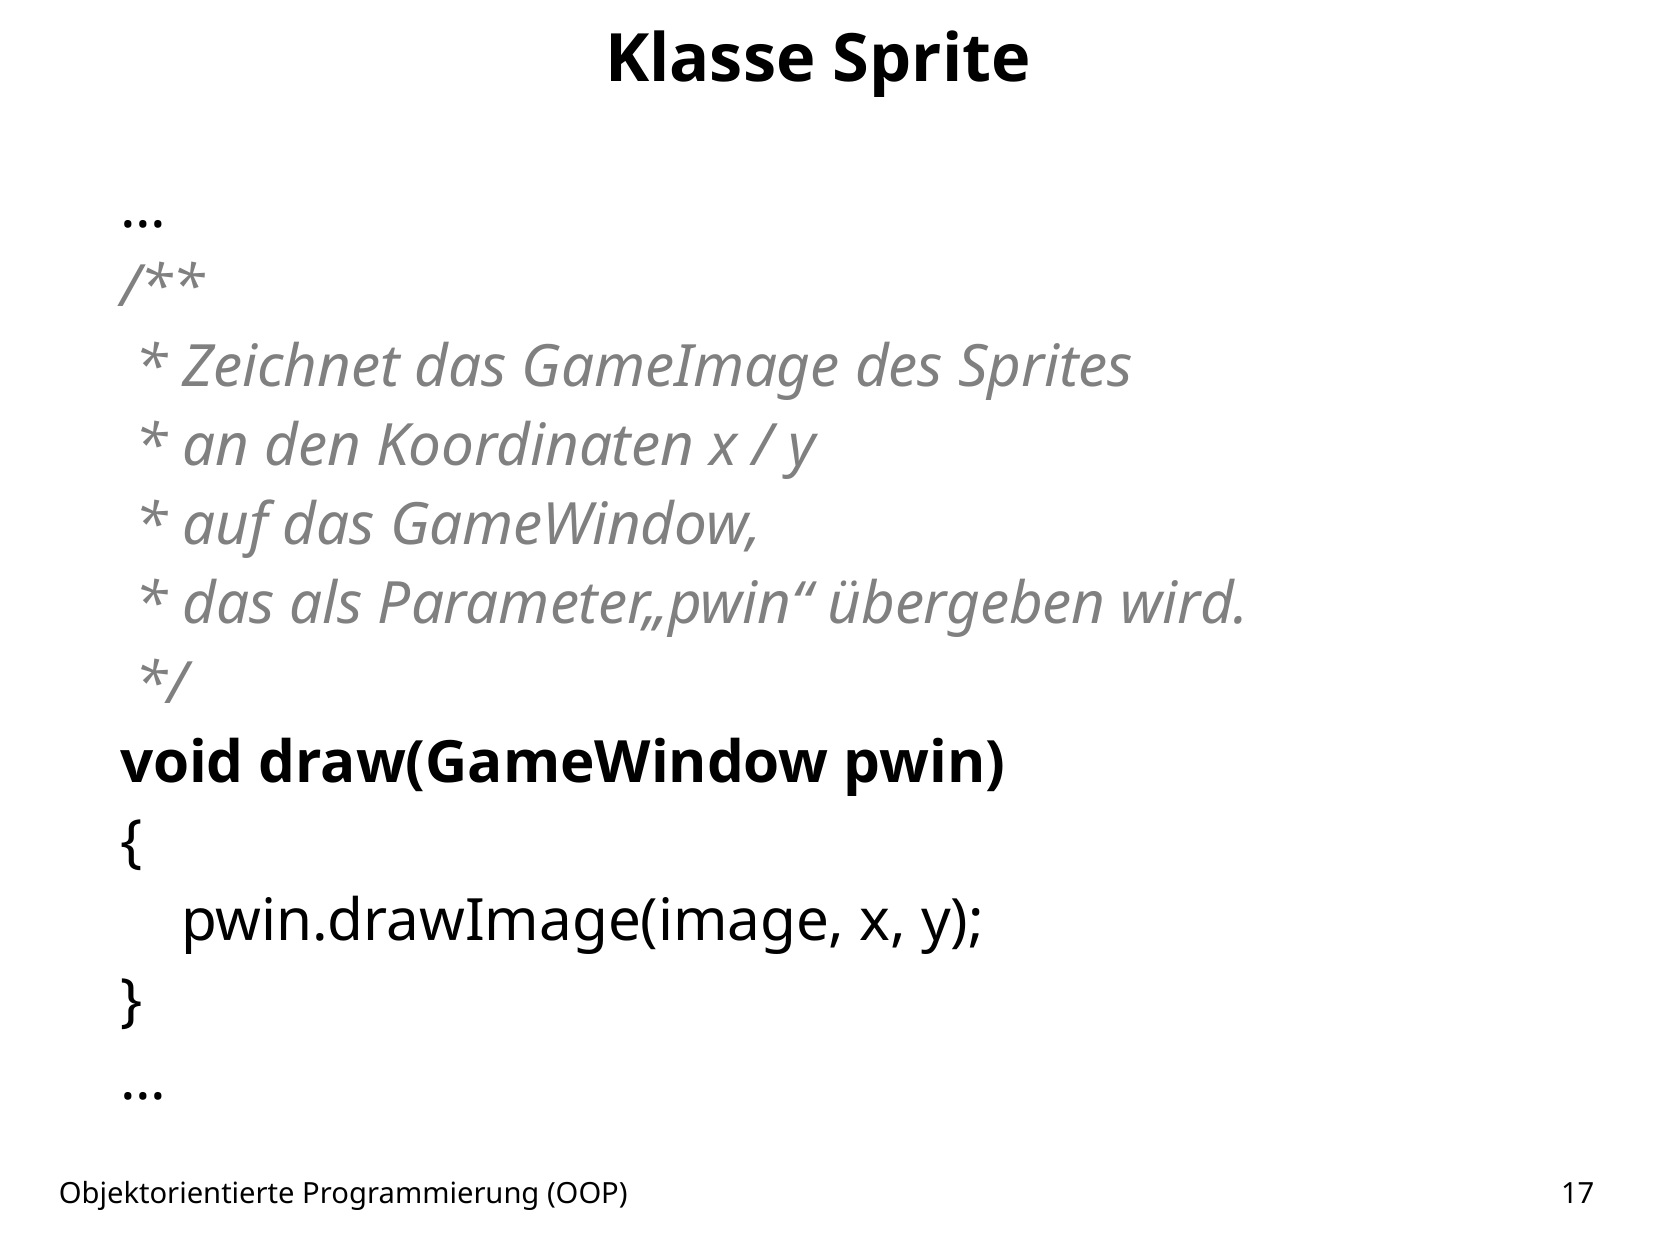

# Klasse Sprite
 ...
 /**
 * Zeichnet das GameImage des Sprites
 * an den Koordinaten x / y
 * auf das GameWindow,
 * das als Parameter„pwin“ übergeben wird.
 */
 void draw(GameWindow pwin)
 {
 pwin.drawImage(image, x, y);
 }
 ...
Objektorientierte Programmierung (OOP)
17